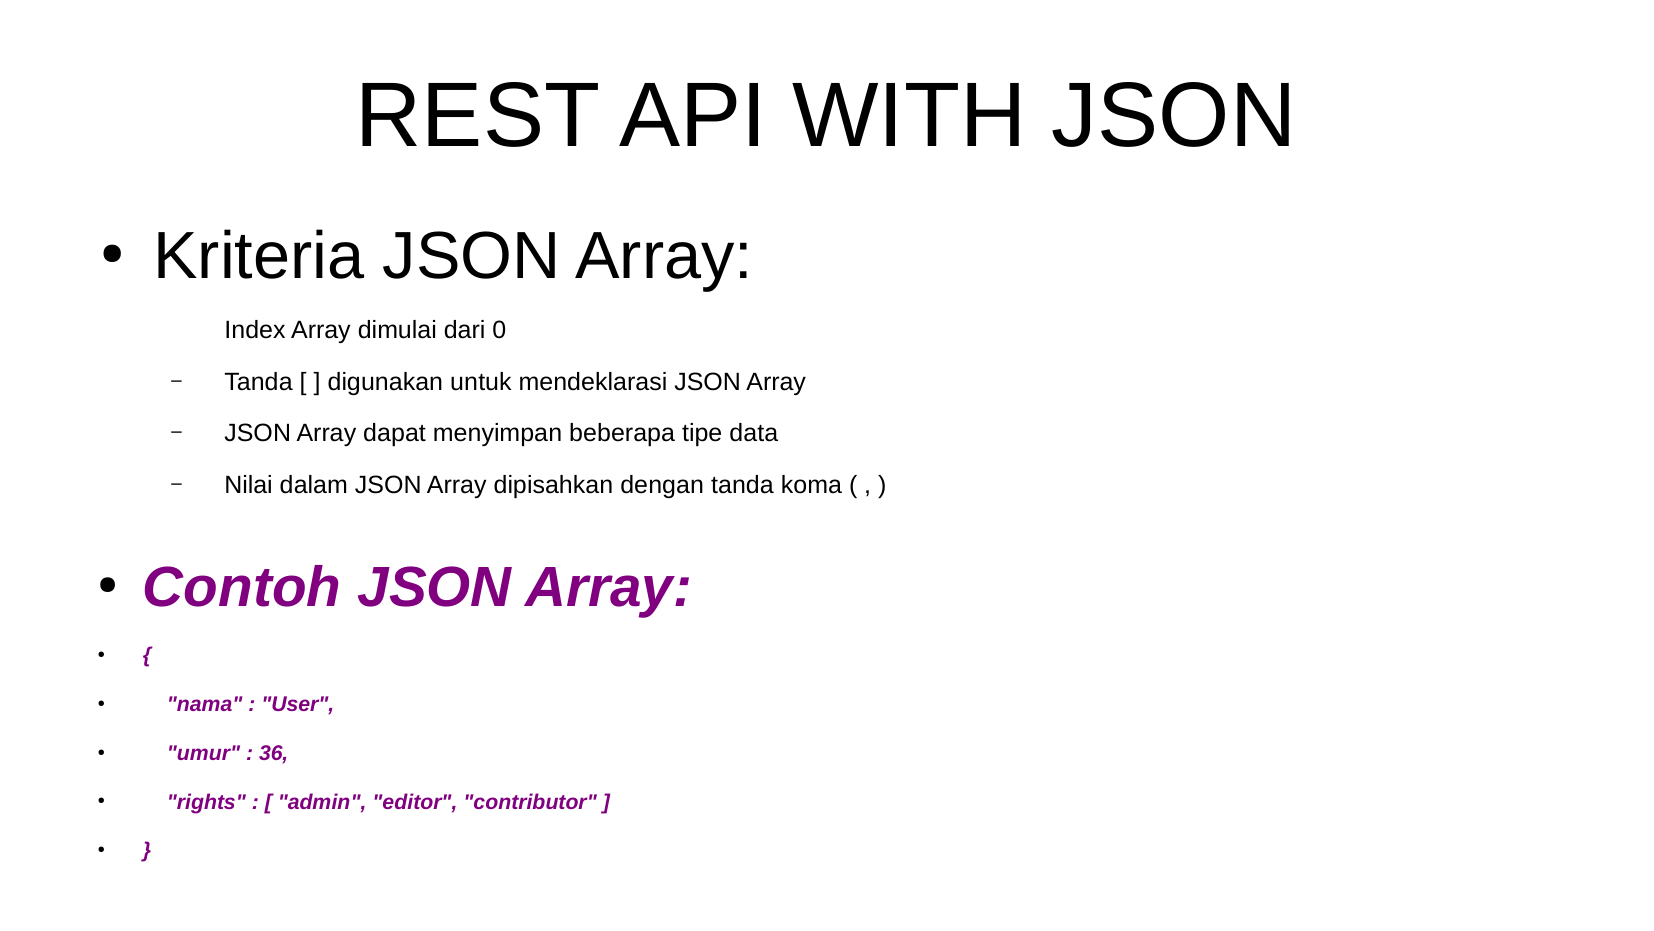

# REST API WITH JSON
Kriteria JSON Array:
Index Array dimulai dari 0
Tanda [ ] digunakan untuk mendeklarasi JSON Array
JSON Array dapat menyimpan beberapa tipe data
Nilai dalam JSON Array dipisahkan dengan tanda koma ( , )
Contoh JSON Array:
{
 "nama" : "User",
 "umur" : 36,
 "rights" : [ "admin", "editor", "contributor" ]
}